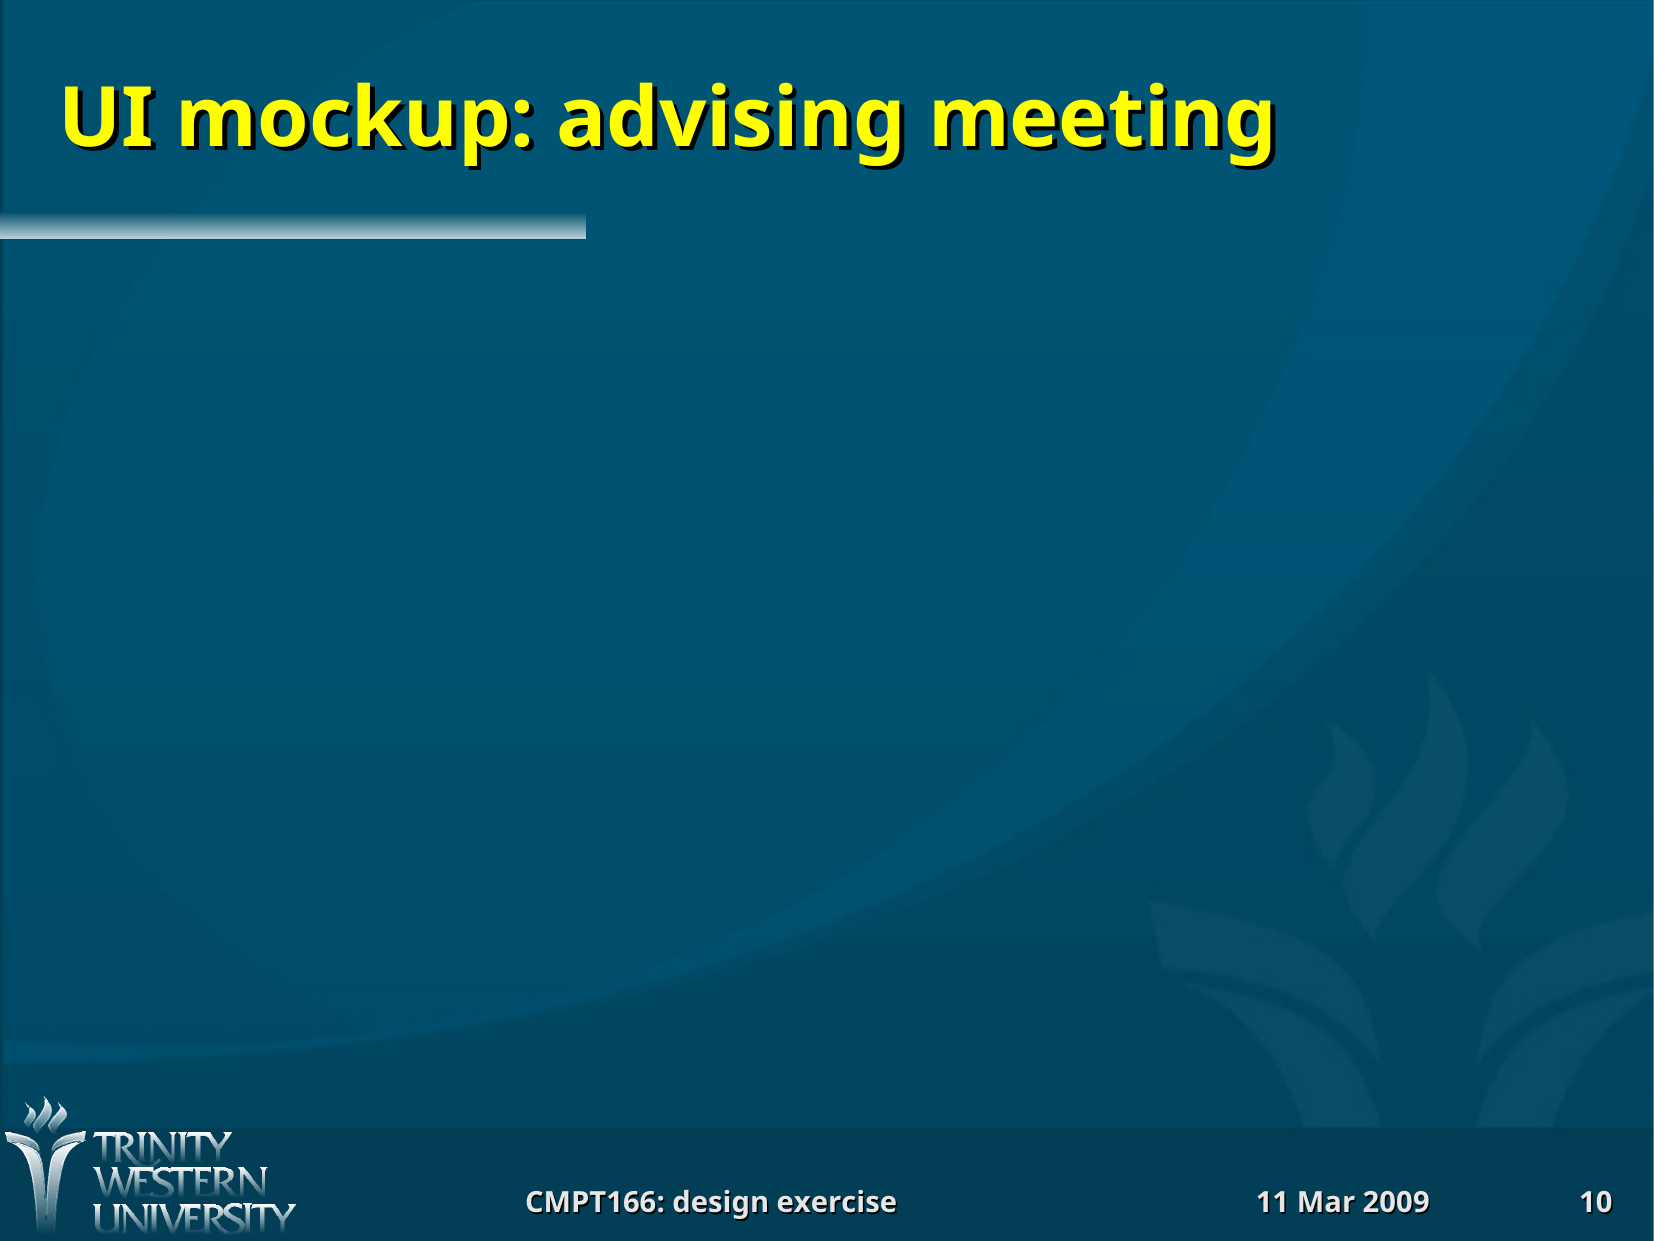

# UI mockup: advising meeting
CMPT166: design exercise
11 Mar 2009
10